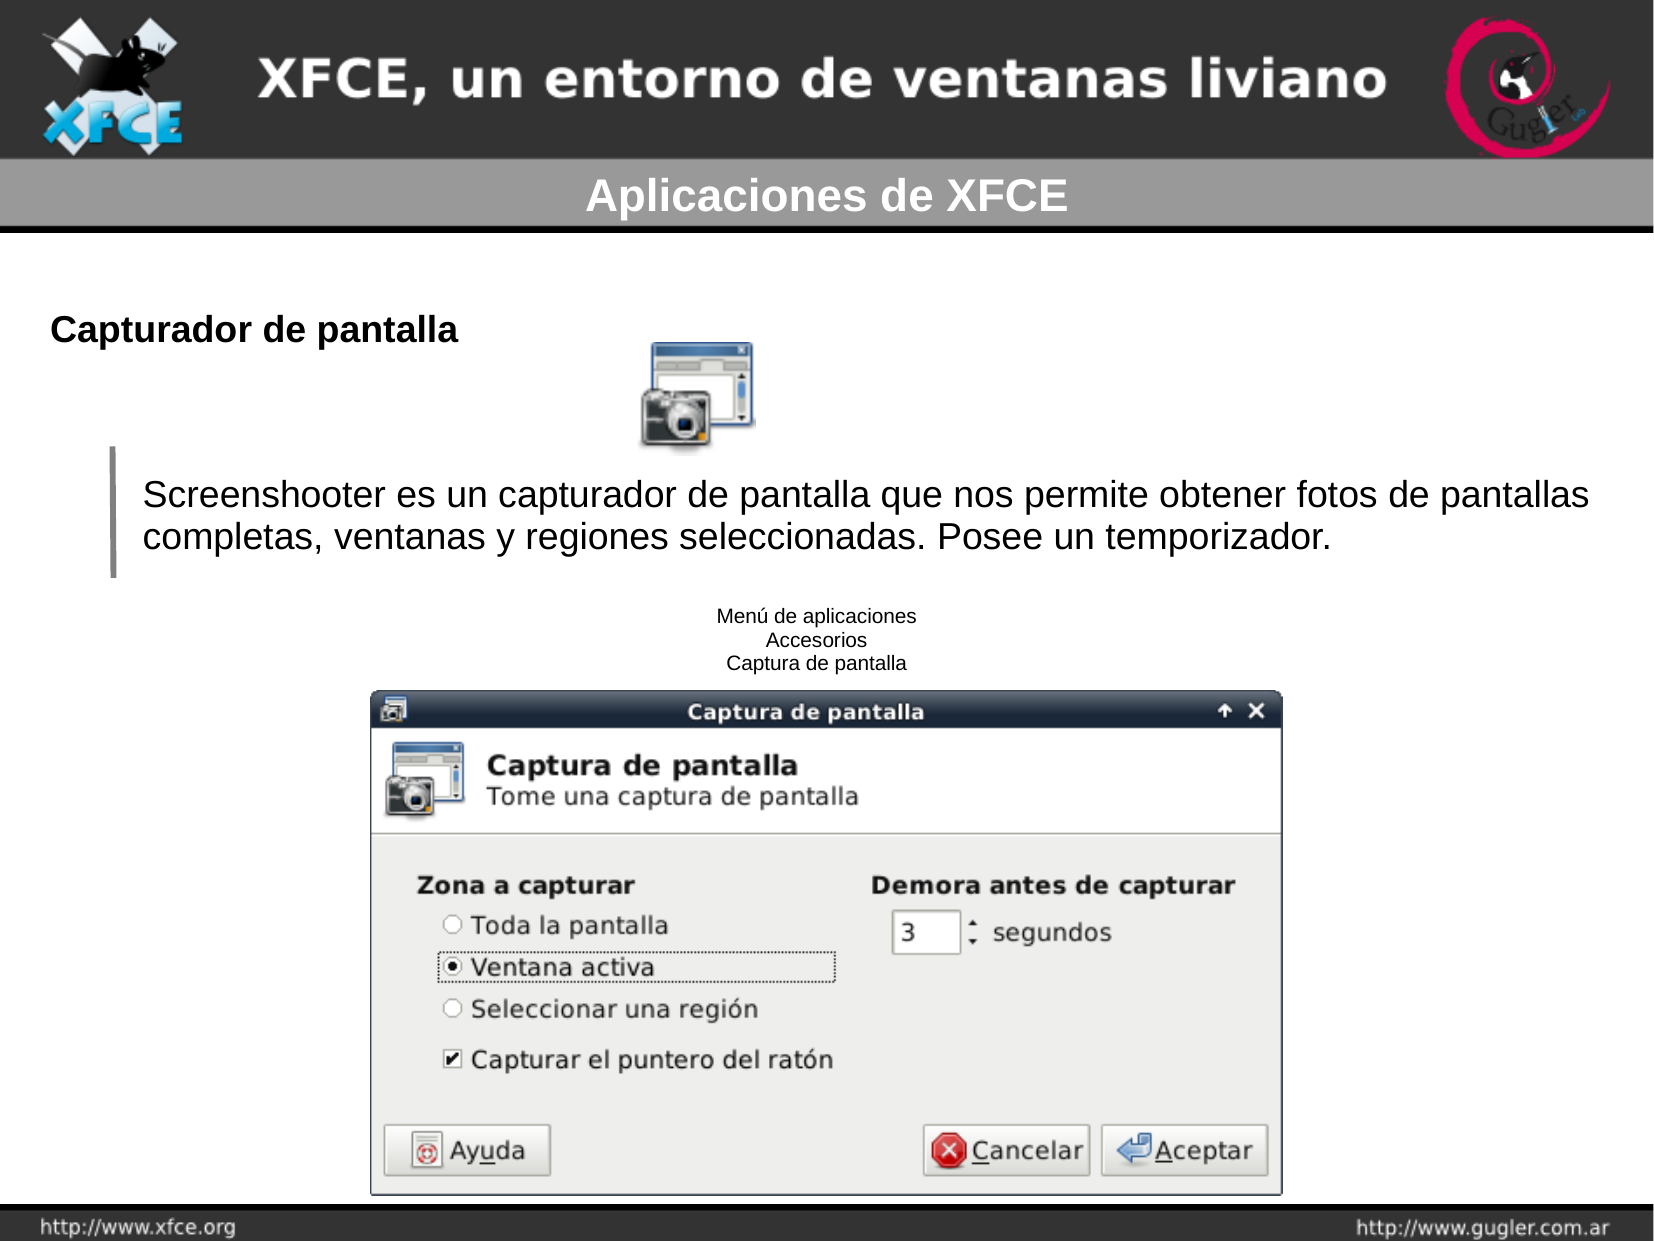

Aplicaciones de XFCE
Capturador de pantalla
Screenshooter es un capturador de pantalla que nos permite obtener fotos de pantallas completas, ventanas y regiones seleccionadas. Posee un temporizador.
Menú de aplicaciones
Accesorios
Captura de pantalla